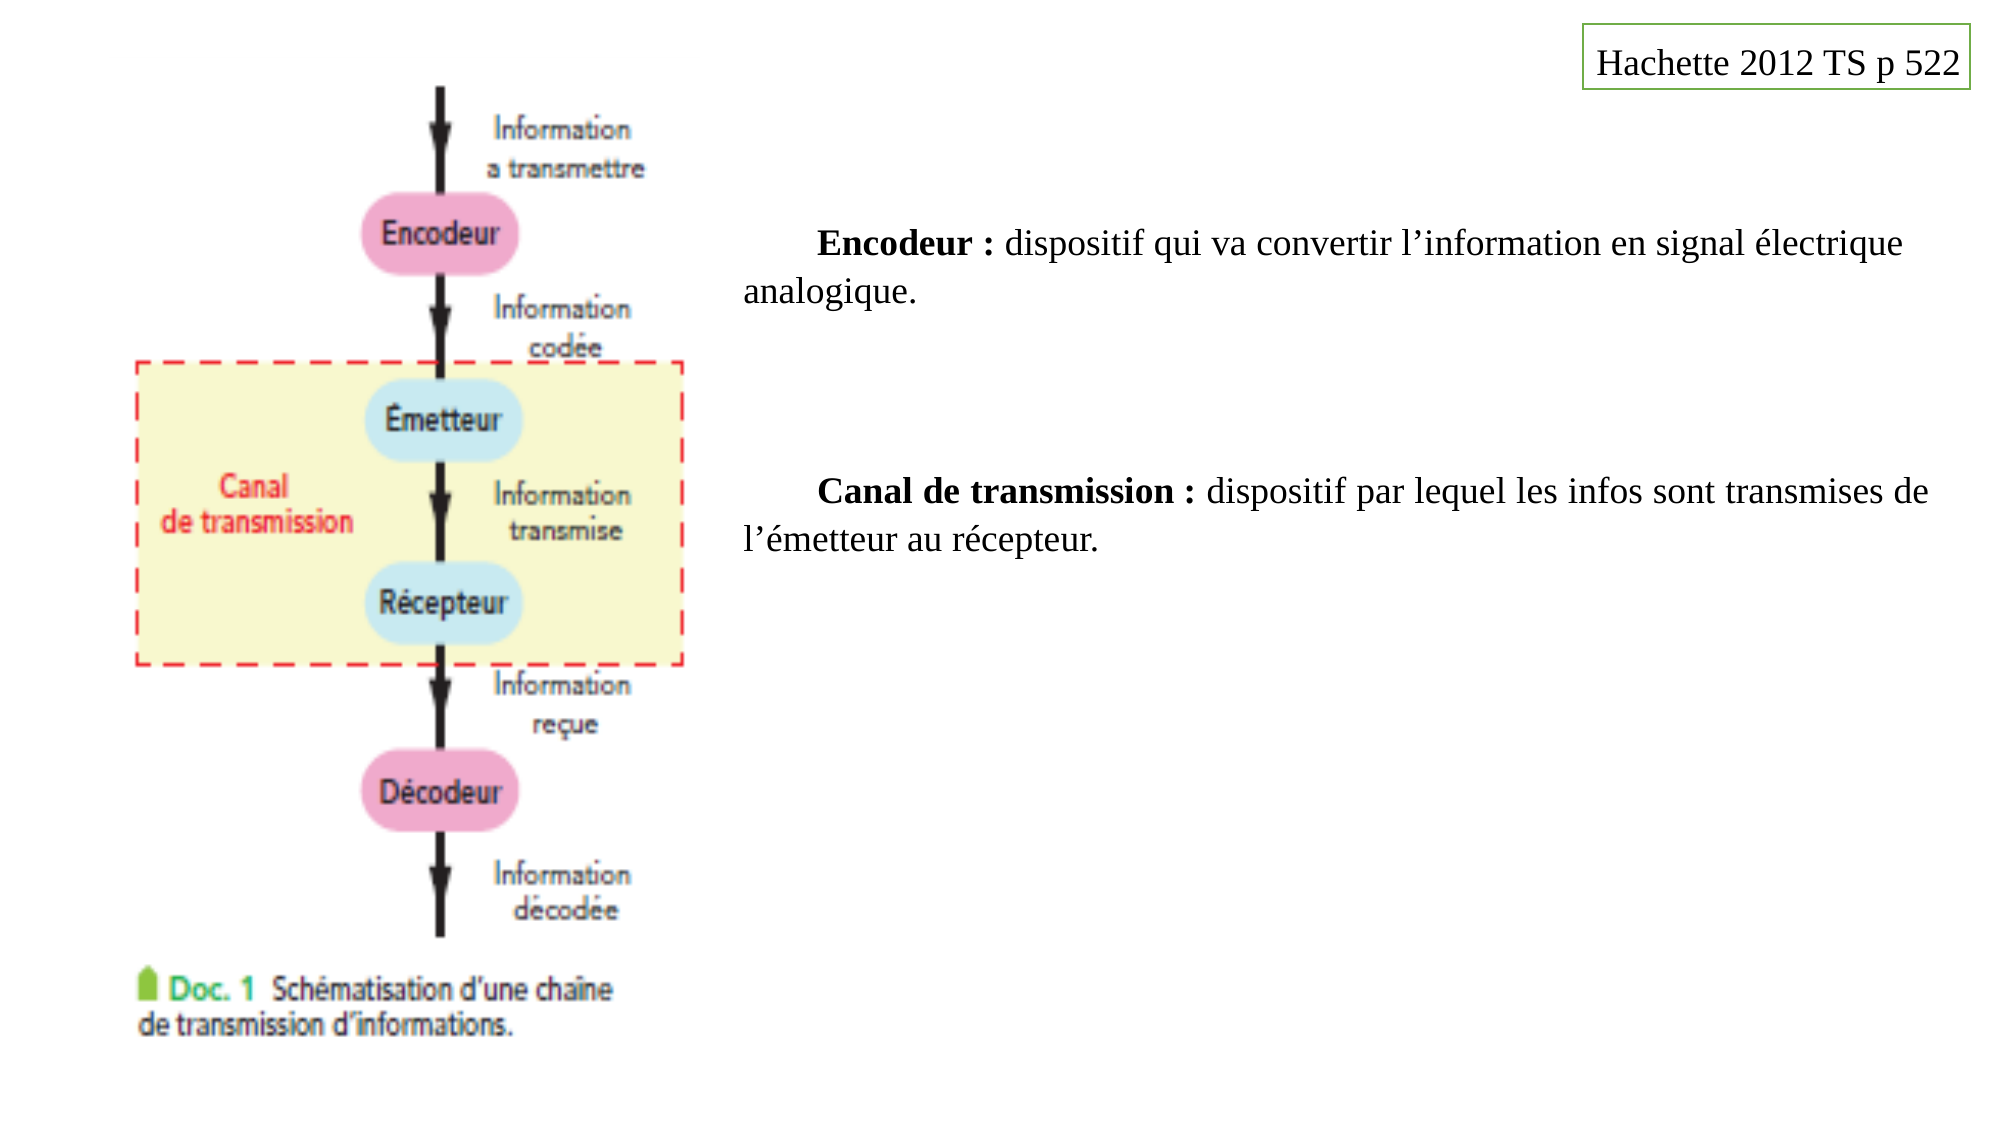

Hachette 2012 TS p 522
Encodeur : dispositif qui va convertir l’information en signal électrique analogique.
Canal de transmission : dispositif par lequel les infos sont transmises de l’émetteur au récepteur.